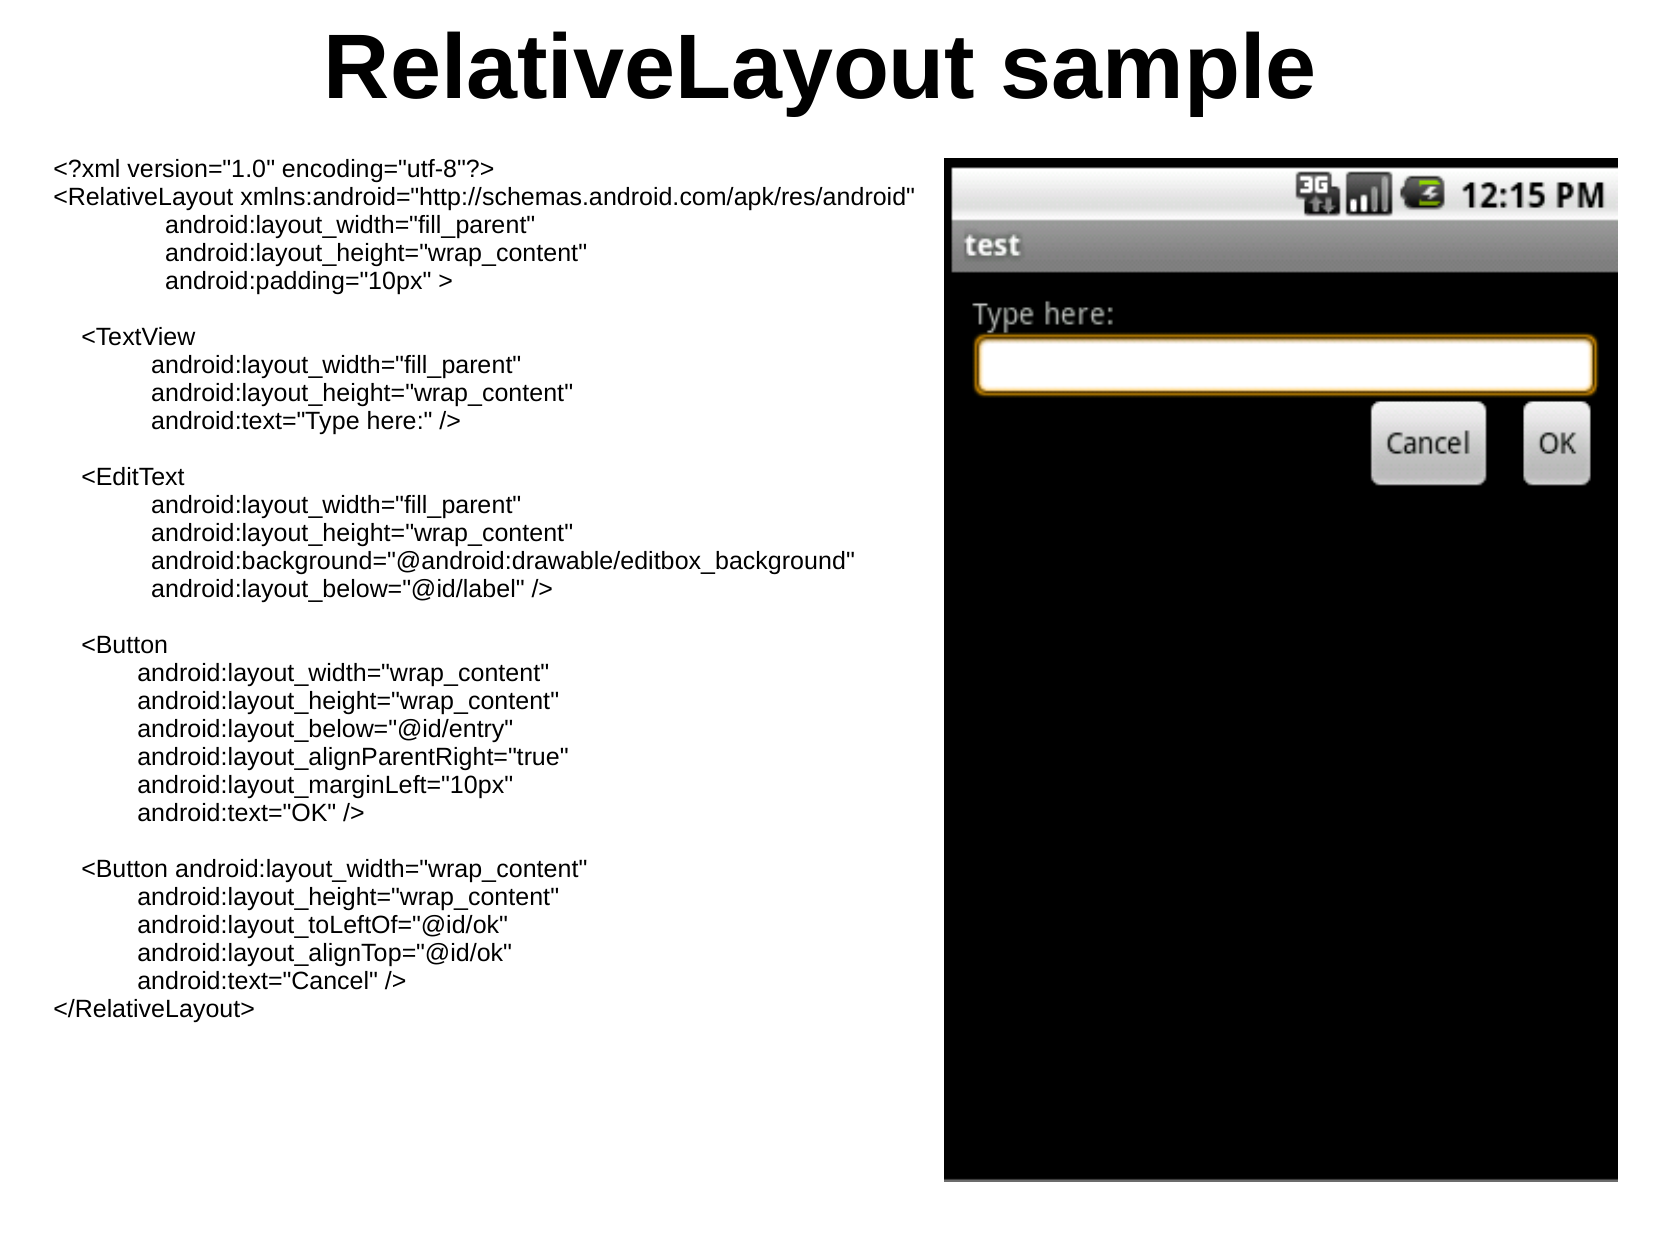

# RelativeLayout sample
<?xml version="1.0" encoding="utf-8"?>
<RelativeLayout xmlns:android="http://schemas.android.com/apk/res/android"
 android:layout_width="fill_parent"
 android:layout_height="wrap_content"
 android:padding="10px" >
 <TextView
 android:layout_width="fill_parent"
 android:layout_height="wrap_content"
 android:text="Type here:" />
 <EditText
 android:layout_width="fill_parent"
 android:layout_height="wrap_content"
 android:background="@android:drawable/editbox_background"
 android:layout_below="@id/label" />
 <Button
 android:layout_width="wrap_content"
 android:layout_height="wrap_content"
 android:layout_below="@id/entry"
 android:layout_alignParentRight="true"
 android:layout_marginLeft="10px"
 android:text="OK" />
 <Button android:layout_width="wrap_content"
 android:layout_height="wrap_content"
 android:layout_toLeftOf="@id/ok"
 android:layout_alignTop="@id/ok"
 android:text="Cancel" />
</RelativeLayout>